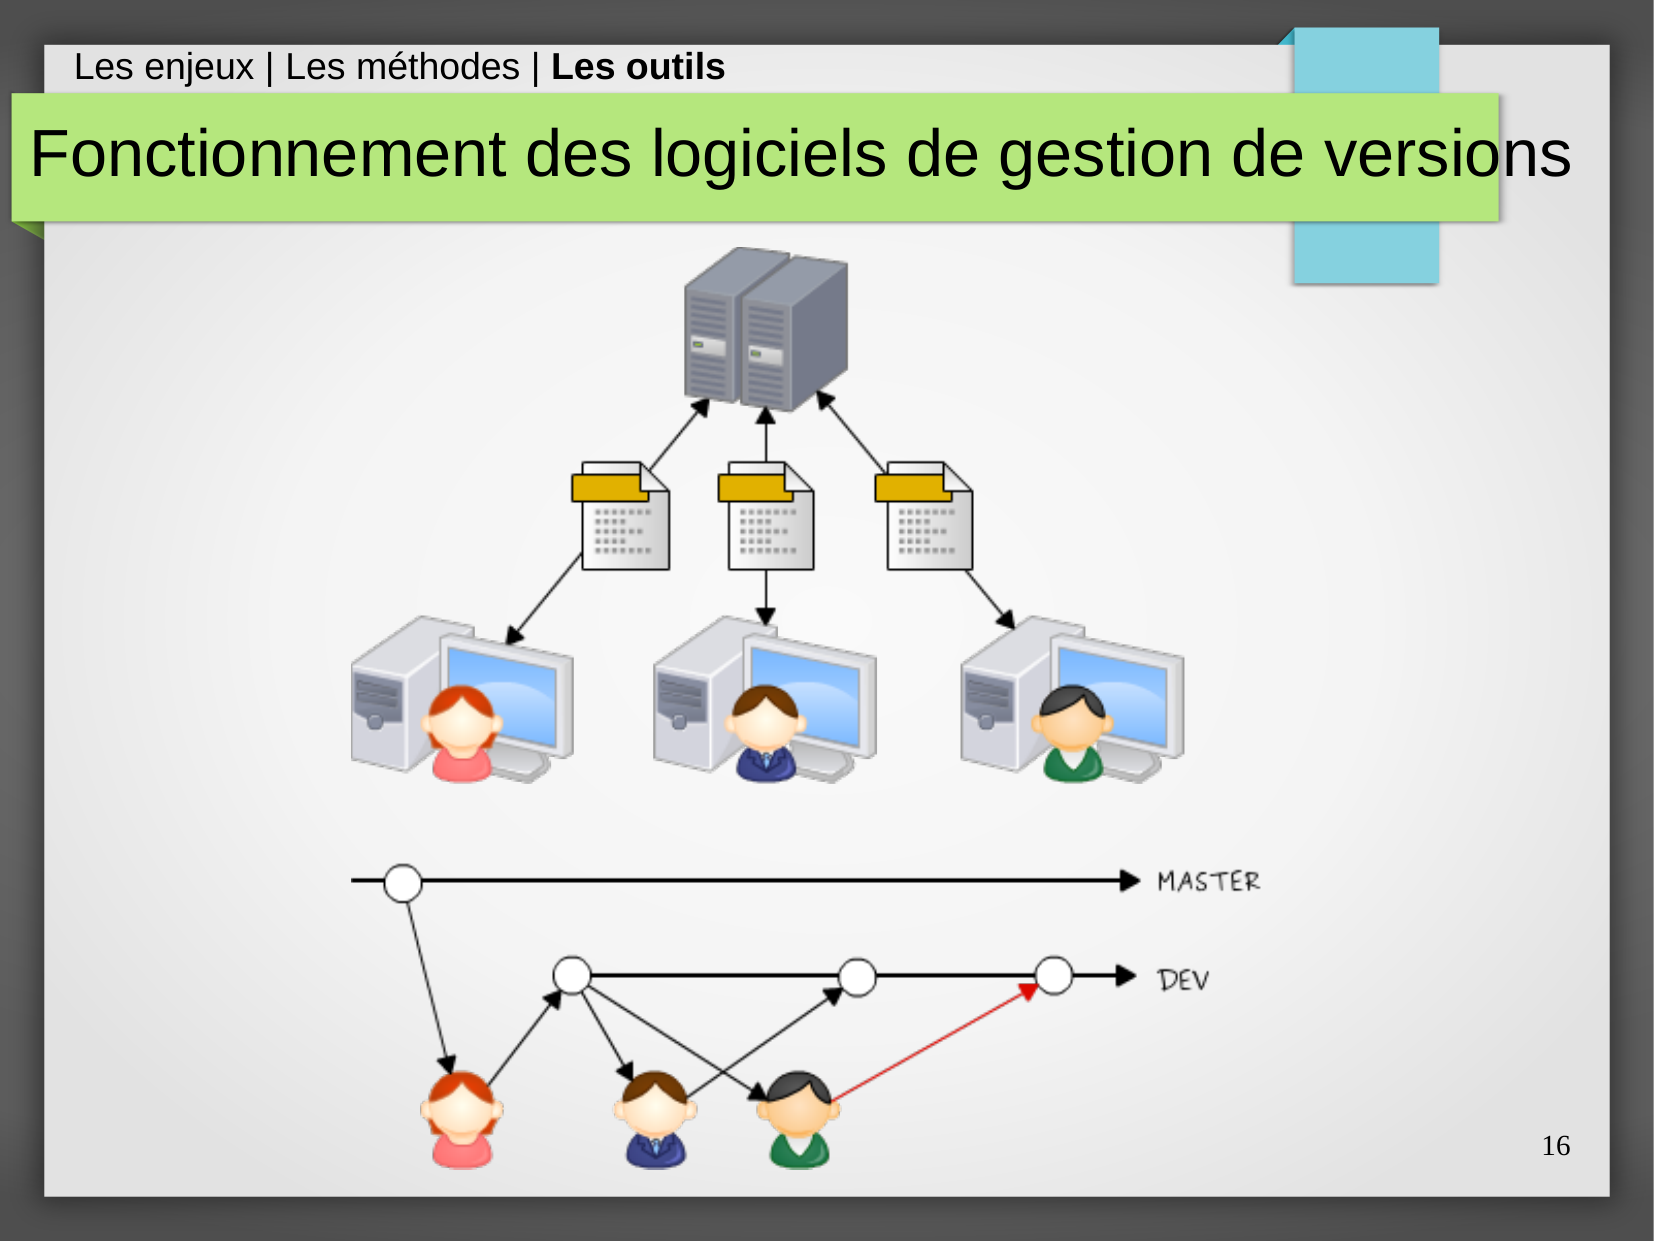

Les enjeux | Les méthodes | Les outils
# Fonctionnement des logiciels de gestion de versions
16